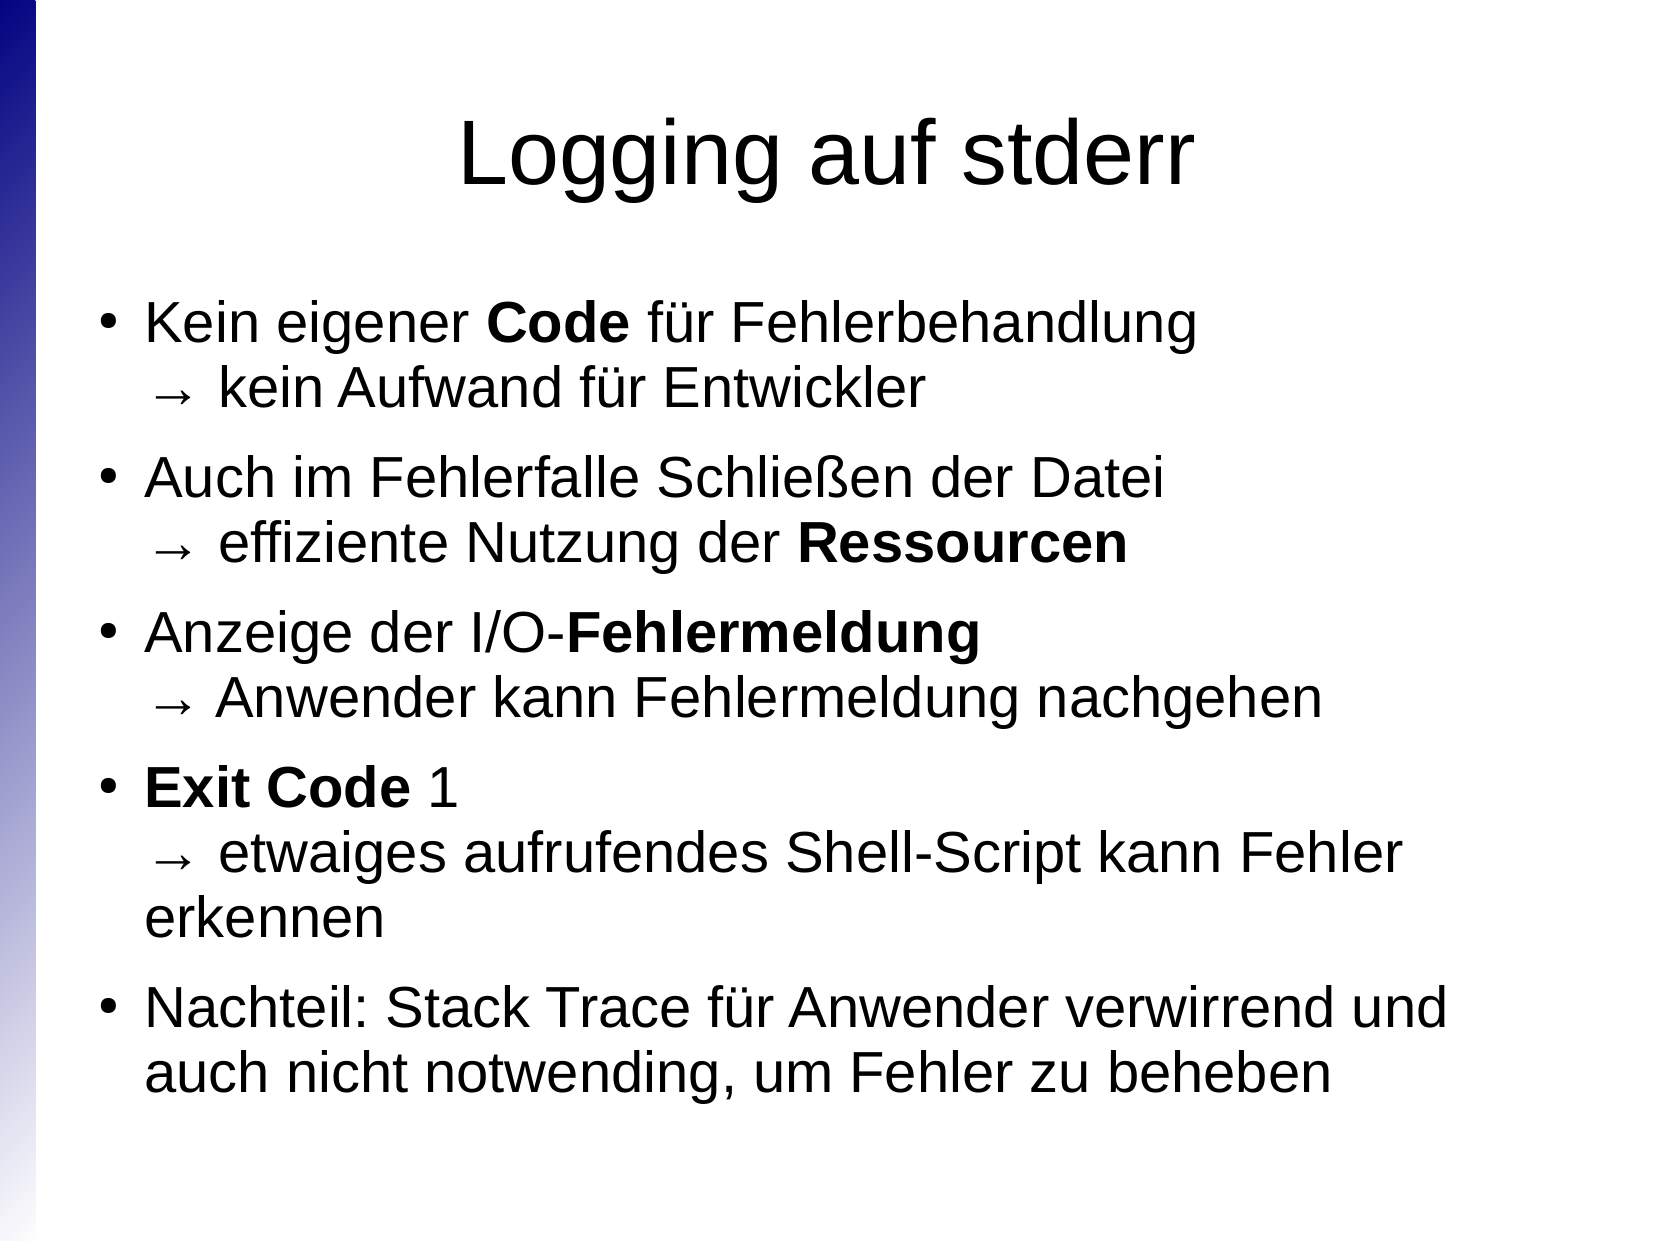

# Logging auf stderr
Kein eigener Code für Fehlerbehandlung
→ kein Aufwand für Entwickler
Auch im Fehlerfalle Schließen der Datei
→ effiziente Nutzung der Ressourcen
Anzeige der I/O-Fehlermeldung
→ Anwender kann Fehlermeldung nachgehen
Exit Code 1
→ etwaiges aufrufendes Shell-Script kann Fehler erkennen
Nachteil: Stack Trace für Anwender verwirrend und auch nicht notwending, um Fehler zu beheben